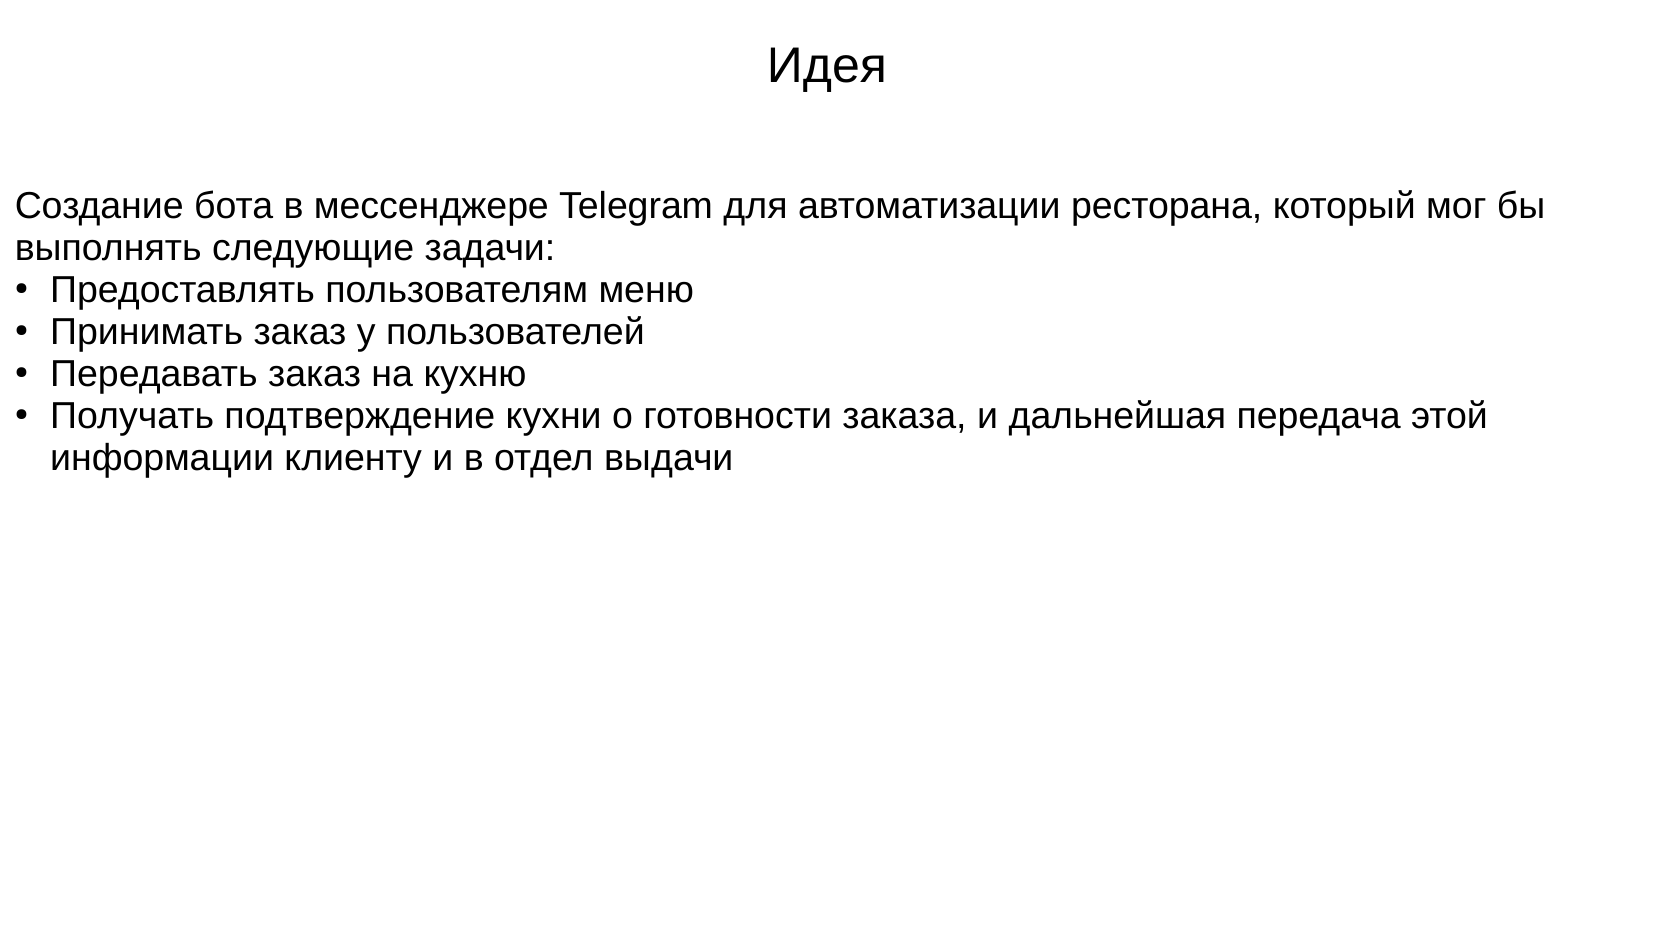

Идея
Создание бота в мессенджере Telegram для автоматизации ресторана, который мог бы выполнять следующие задачи:
Предоставлять пользователям меню
Принимать заказ у пользователей
Передавать заказ на кухню
Получать подтверждение кухни о готовности заказа, и дальнейшая передача этой информации клиенту и в отдел выдачи